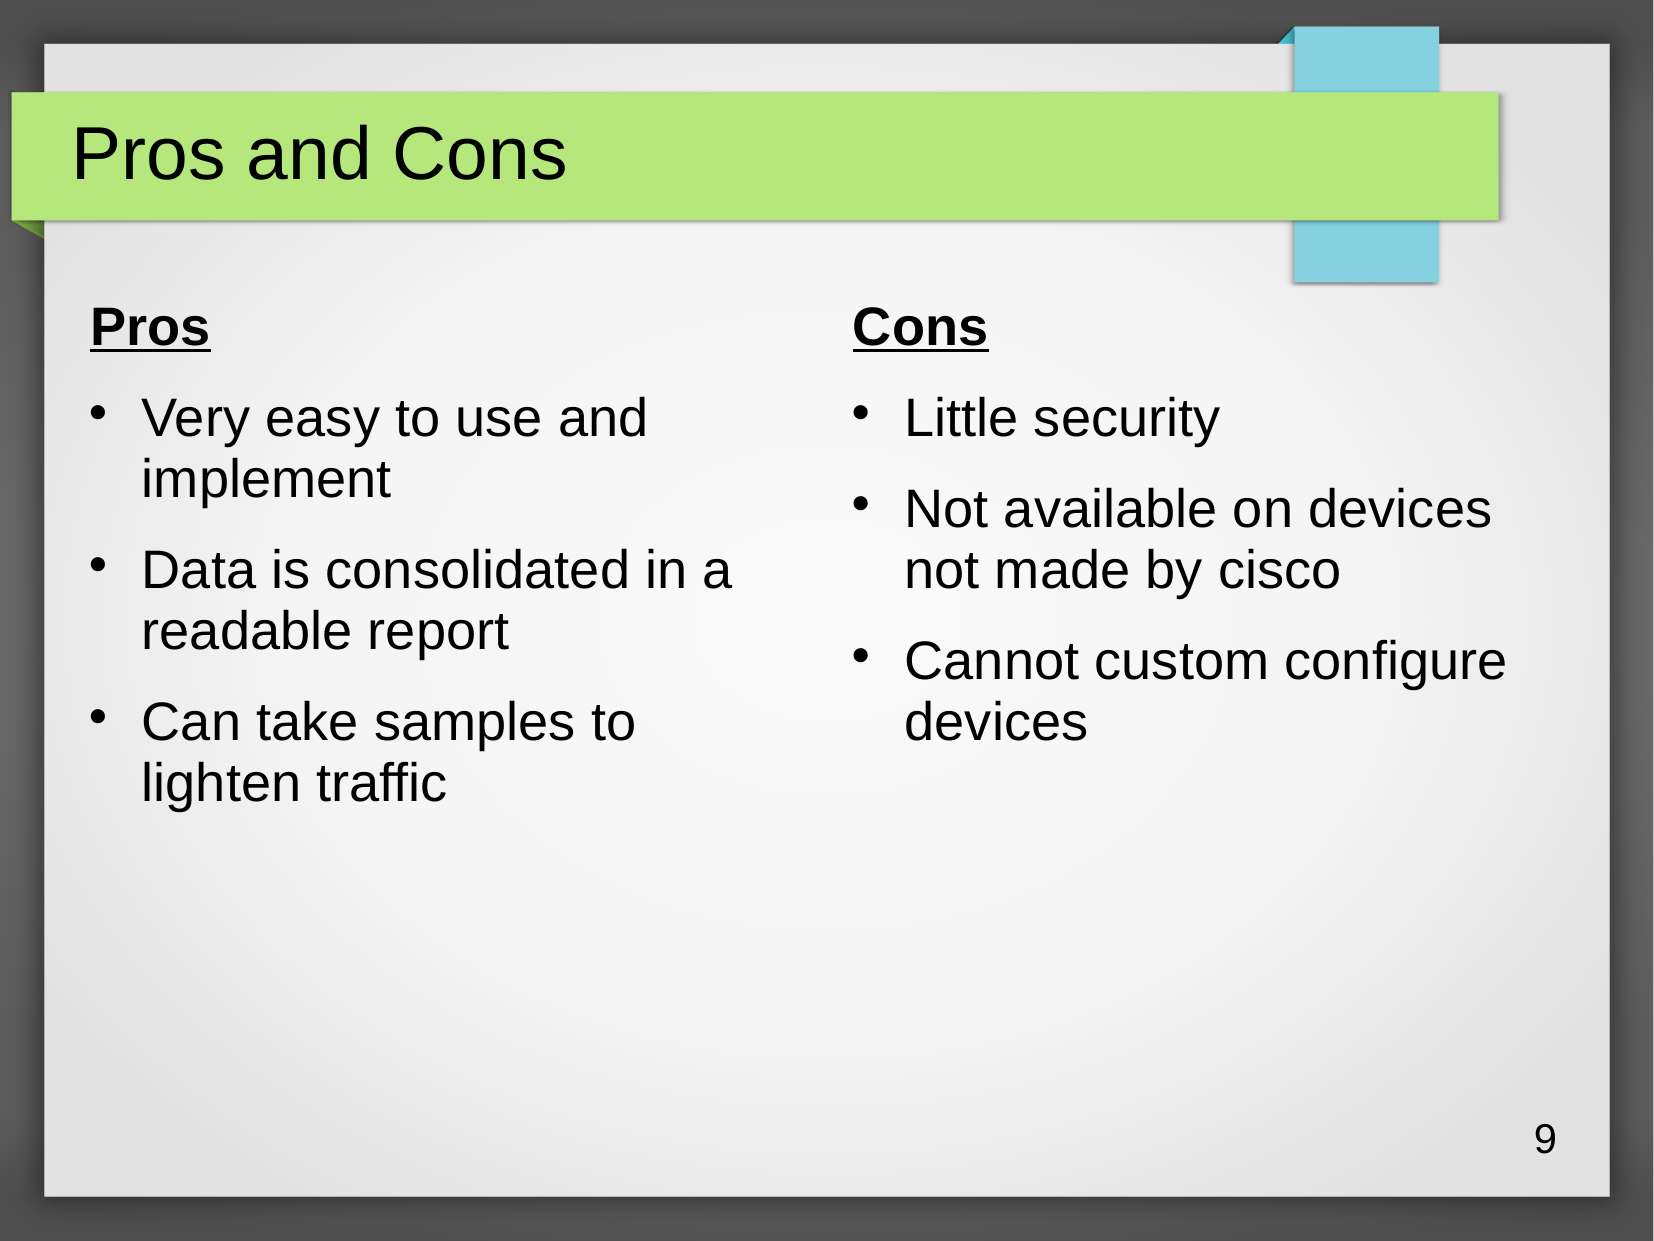

# Pros and Cons
Pros
Very easy to use and implement
Data is consolidated in a readable report
Can take samples to lighten traffic
Cons
Little security
Not available on devices not made by cisco
Cannot custom configure devices
9